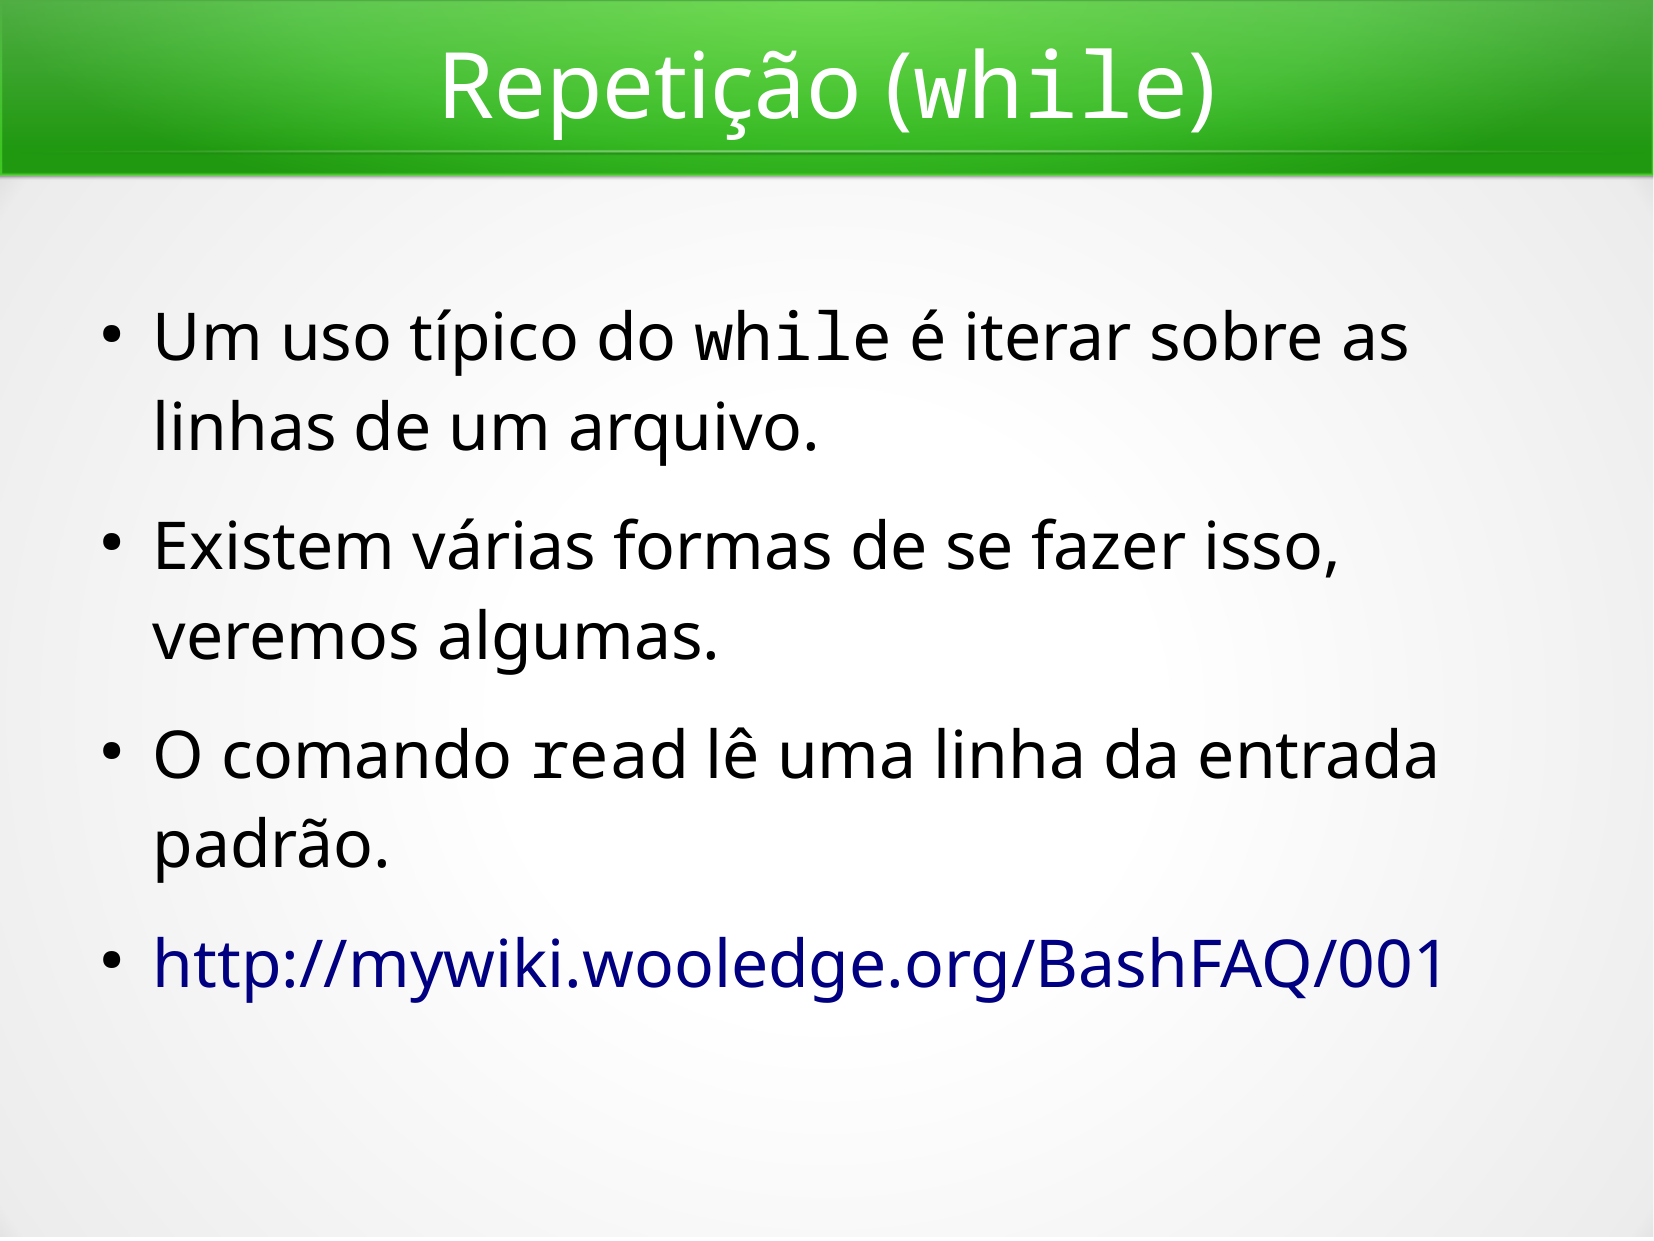

# Repetição (while)
Um uso típico do while é iterar sobre as linhas de um arquivo.
Existem várias formas de se fazer isso, veremos algumas.
O comando read lê uma linha da entrada padrão.
http://mywiki.wooledge.org/BashFAQ/001